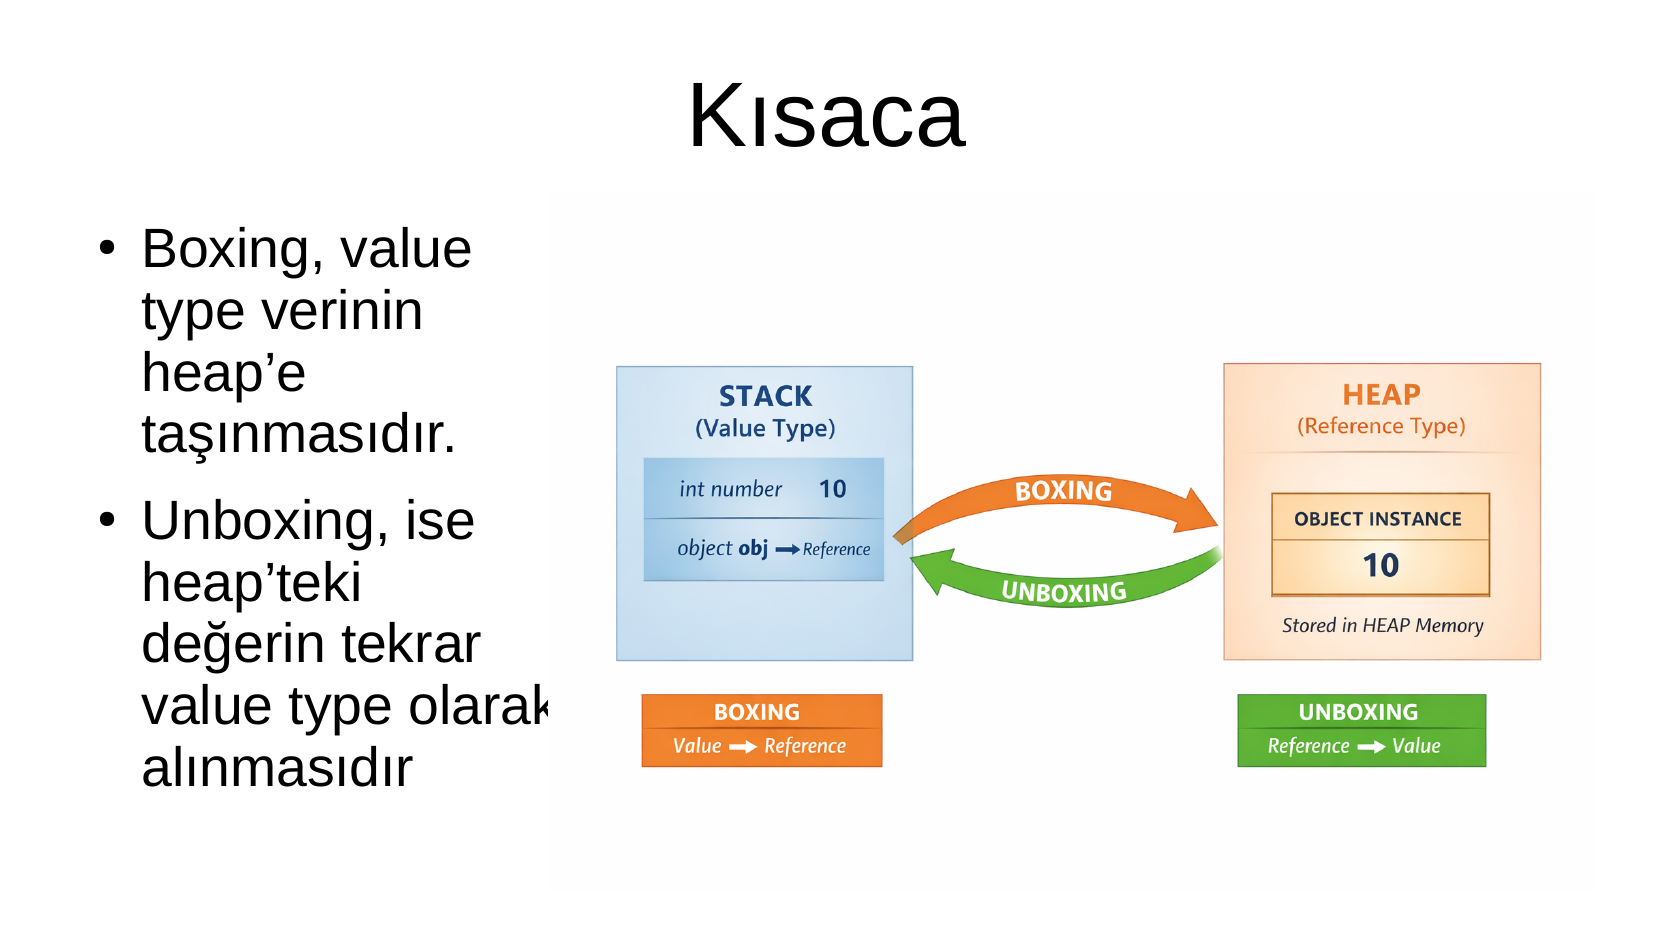

# Kısaca
Boxing, value type verinin heap’e taşınmasıdır.
Unboxing, ise heap’teki değerin tekrar value type olarak alınmasıdır